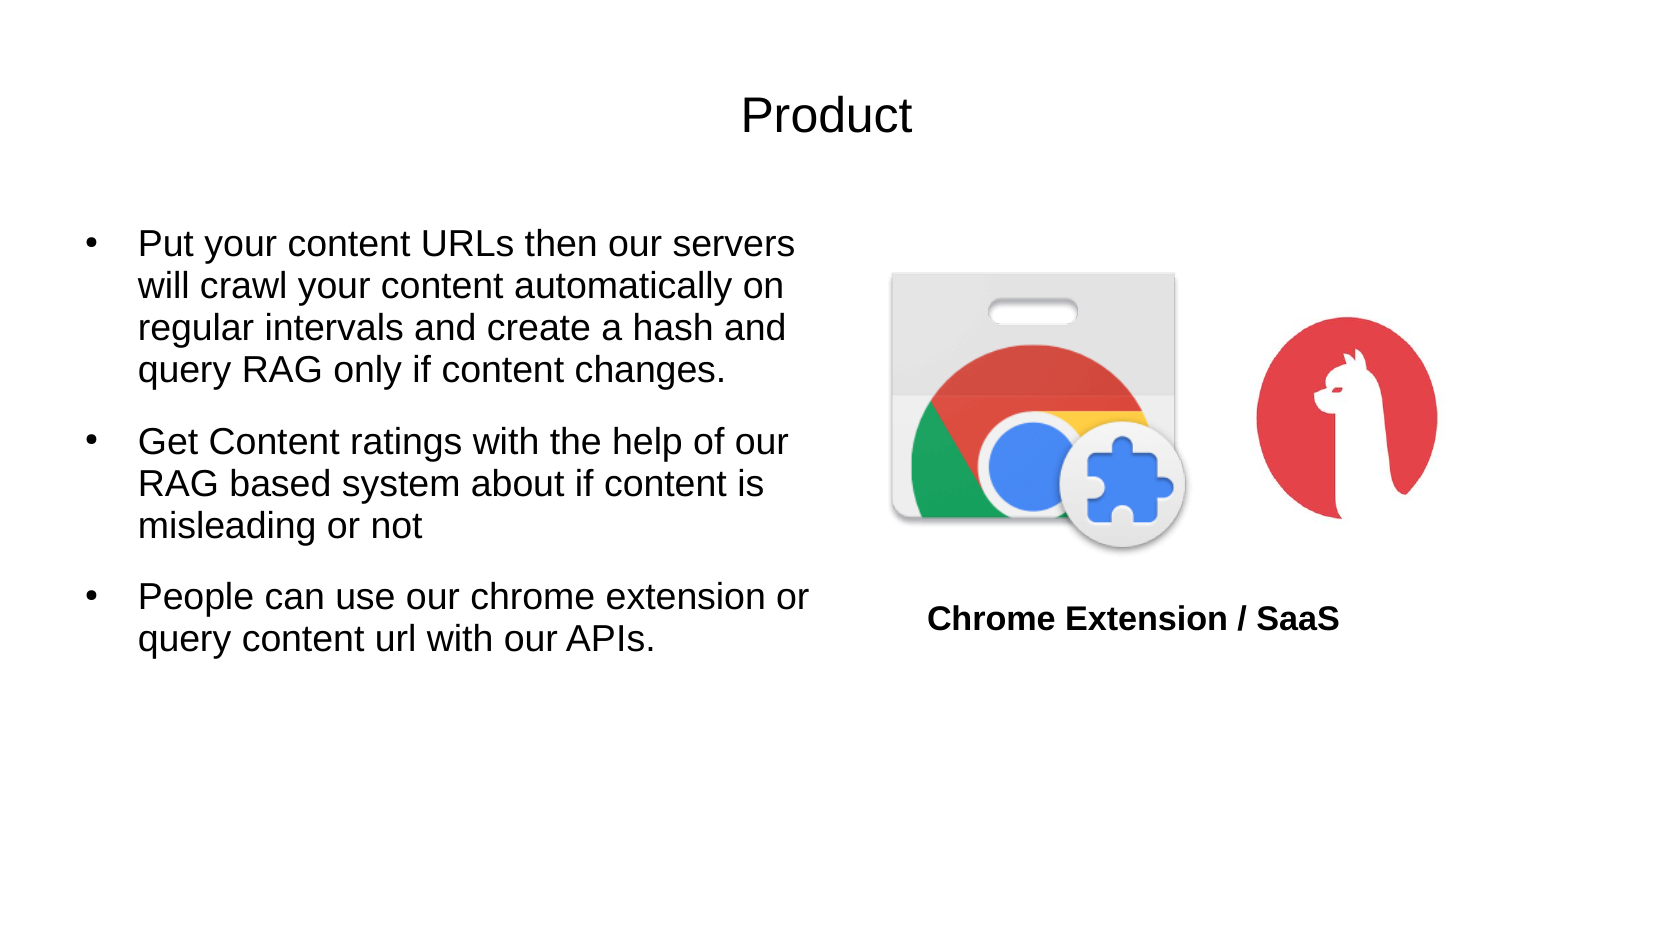

# Product
Put your content URLs then our servers will crawl your content automatically on regular intervals and create a hash and query RAG only if content changes.
Get Content ratings with the help of our RAG based system about if content is misleading or not
People can use our chrome extension or query content url with our APIs.
Chrome Extension / SaaS